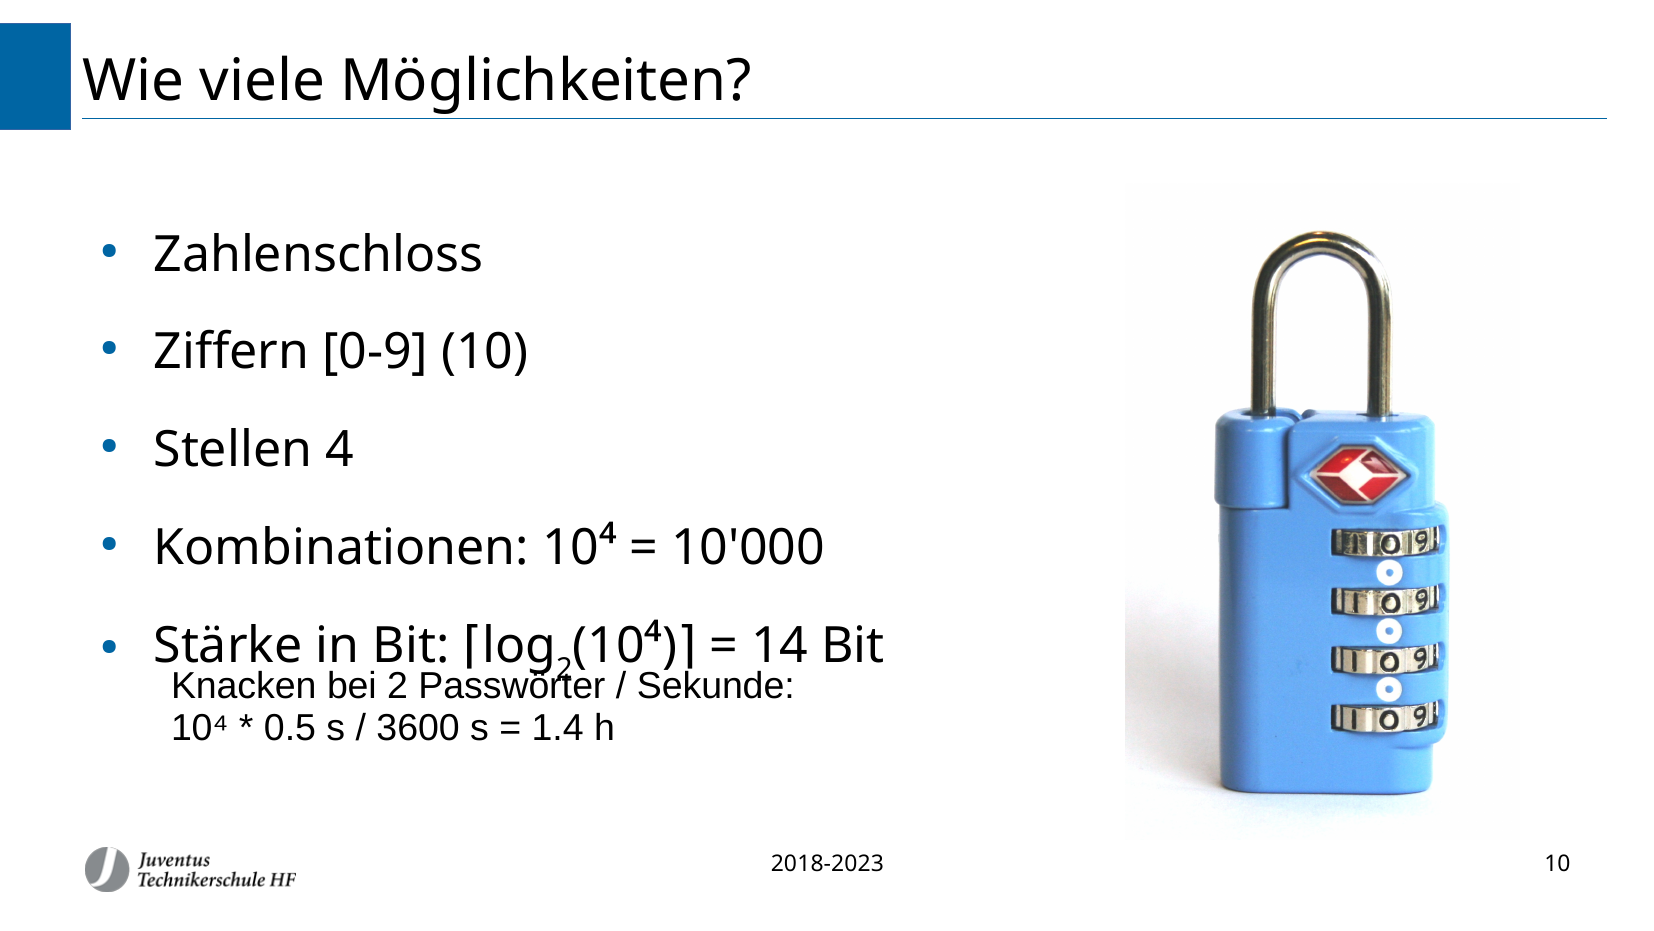

# Wie viele Möglichkeiten?
Zahlenschloss
Ziffern [0-9] (10)
Stellen 4
Kombinationen: 10⁴ = 10'000
Stärke in Bit: ⌈log2(10⁴)⌉ = 14 Bit
Knacken bei 2 Passwörter / Sekunde:
10⁴ * 0.5 s / 3600 s = 1.4 h
2018-2023
10